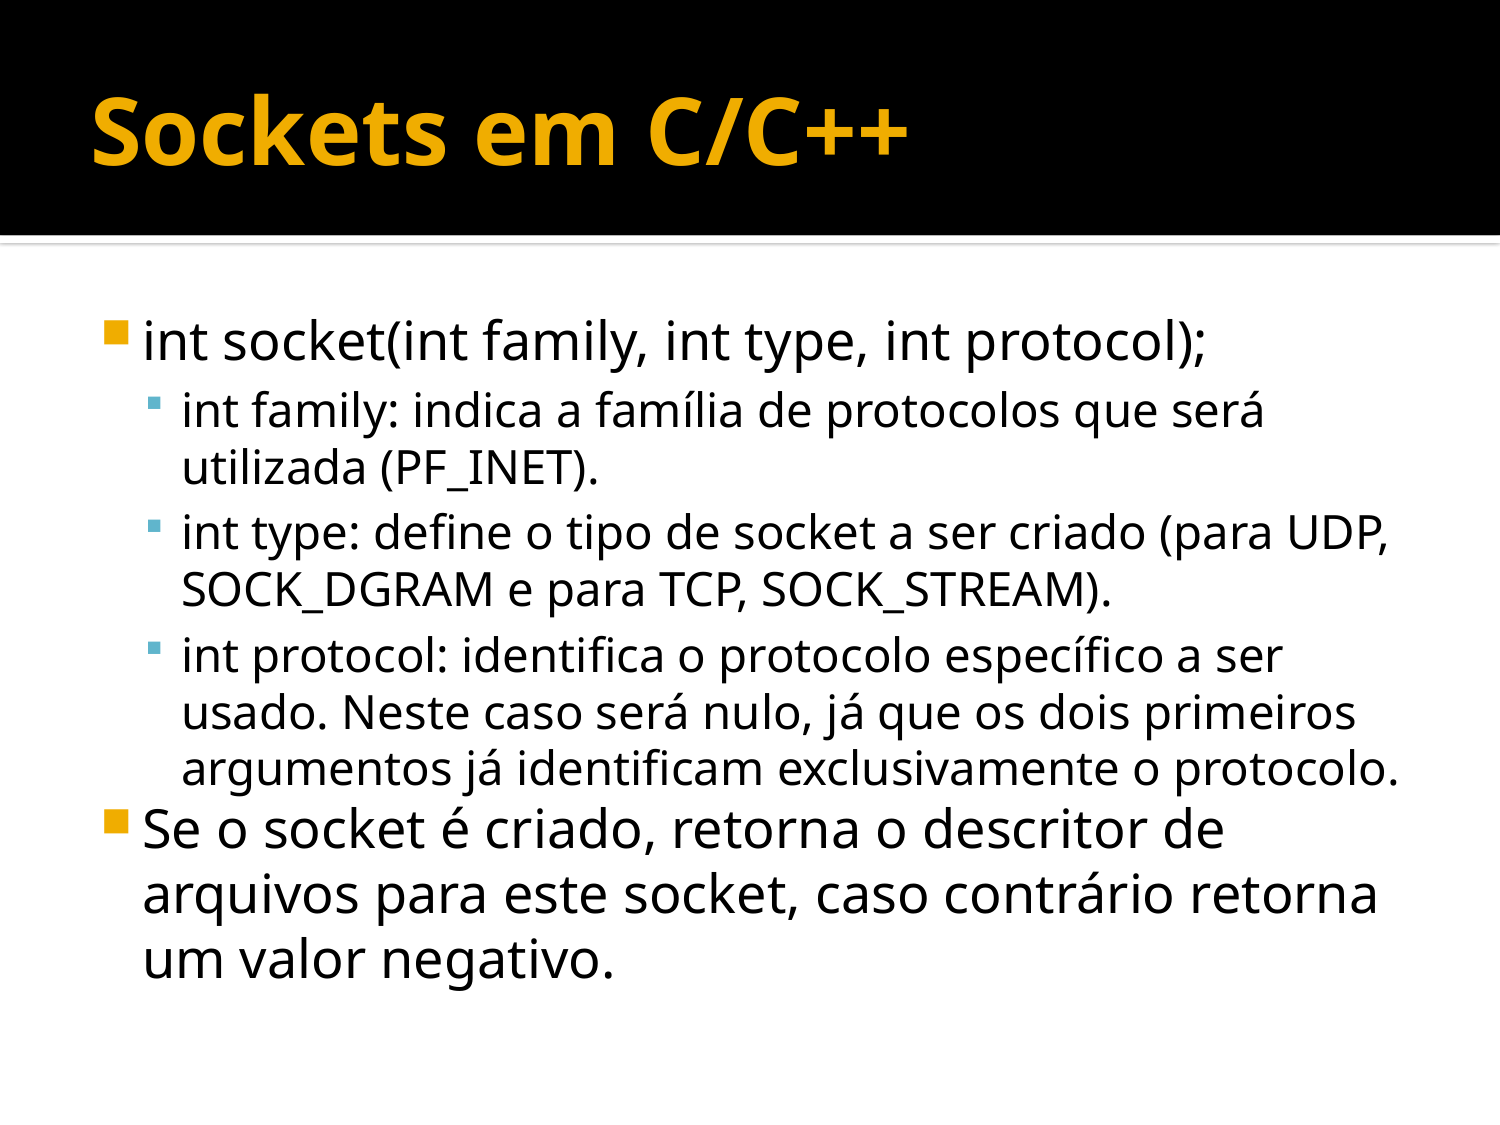

# Sockets em C/C++
int socket(int family, int type, int protocol);
int family: indica a família de protocolos que será utilizada (PF_INET).
int type: define o tipo de socket a ser criado (para UDP, SOCK_DGRAM e para TCP, SOCK_STREAM).
int protocol: identifica o protocolo específico a ser usado. Neste caso será nulo, já que os dois primeiros argumentos já identificam exclusivamente o protocolo.
Se o socket é criado, retorna o descritor de arquivos para este socket, caso contrário retorna um valor negativo.